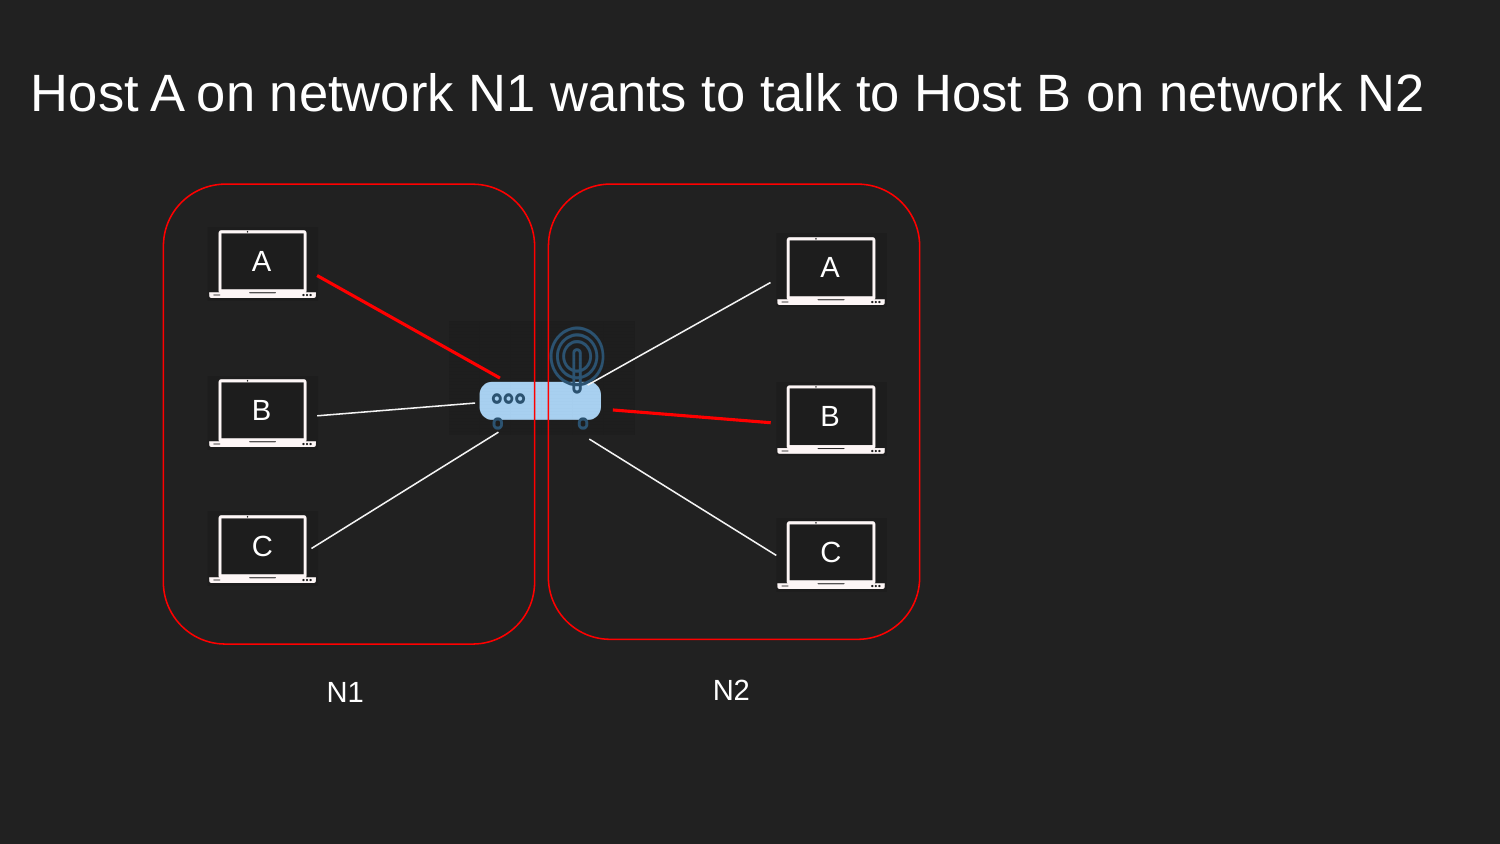

# Host A on network N1 wants to talk to Host B on network N2
A
A
B
B
C
C
N2
N1